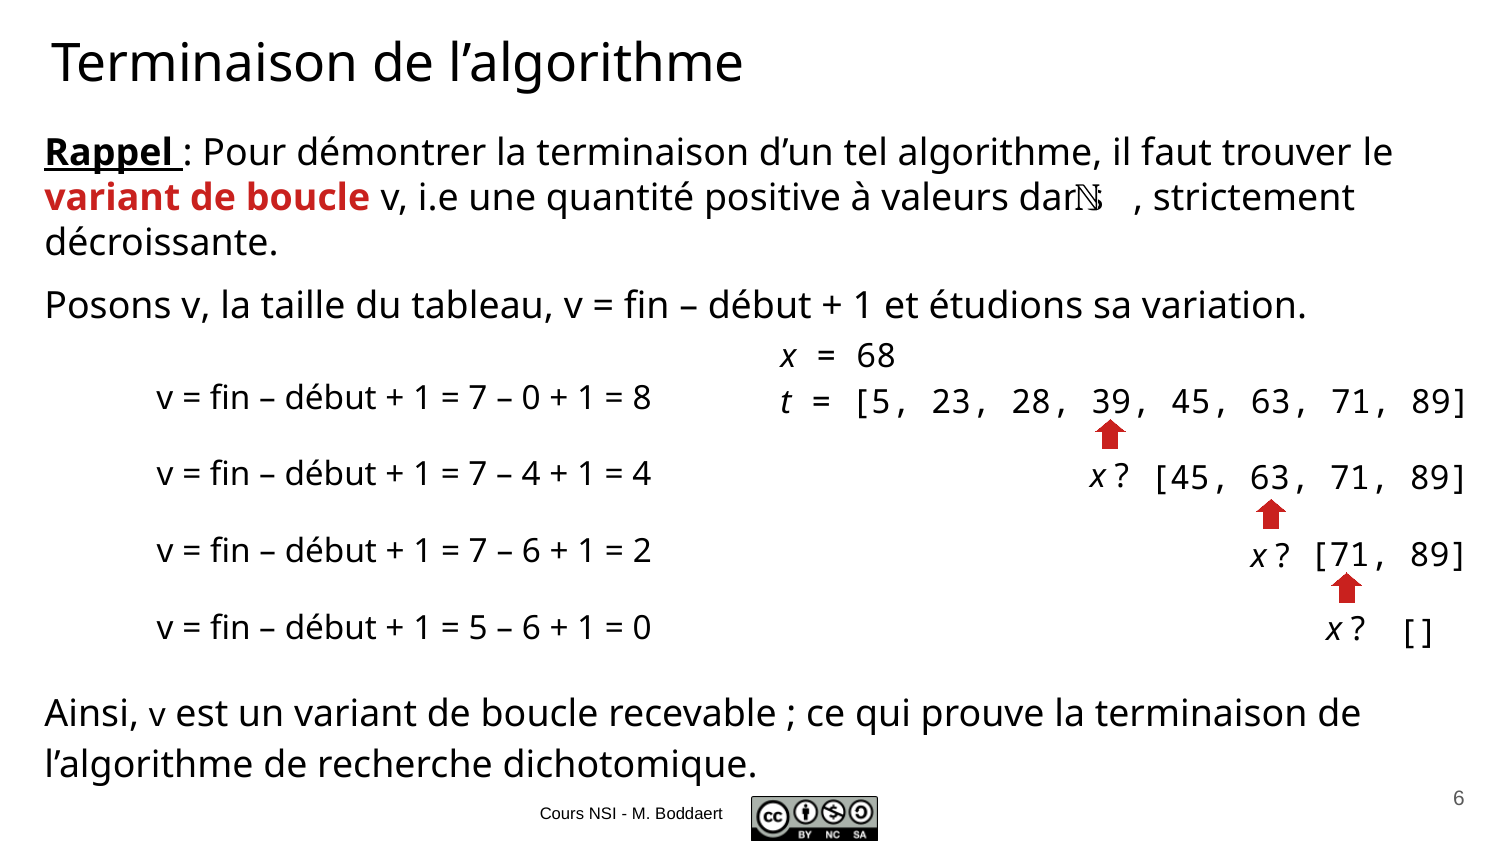

# Terminaison de l’algorithme
Rappel : Pour démontrer la terminaison d’un tel algorithme, il faut trouver le variant de boucle v, i.e une quantité positive à valeurs dans , strictement décroissante.
Posons v, la taille du tableau, v = fin – début + 1 et étudions sa variation.
x = 68
t = [5, 23, 28, 39, 45, 63, 71, 89]
v = fin – début + 1 = 7 – 0 + 1 = 8
v = fin – début + 1 = 7 – 4 + 1 = 4
x ?
[45, 63, 71, 89]
v = fin – début + 1 = 7 – 6 + 1 = 2
[71, 89]
x ?
v = fin – début + 1 = 5 – 6 + 1 = 0
x ?
[]
Ainsi, v est un variant de boucle recevable ; ce qui prouve la terminaison de l’algorithme de recherche dichotomique.
6